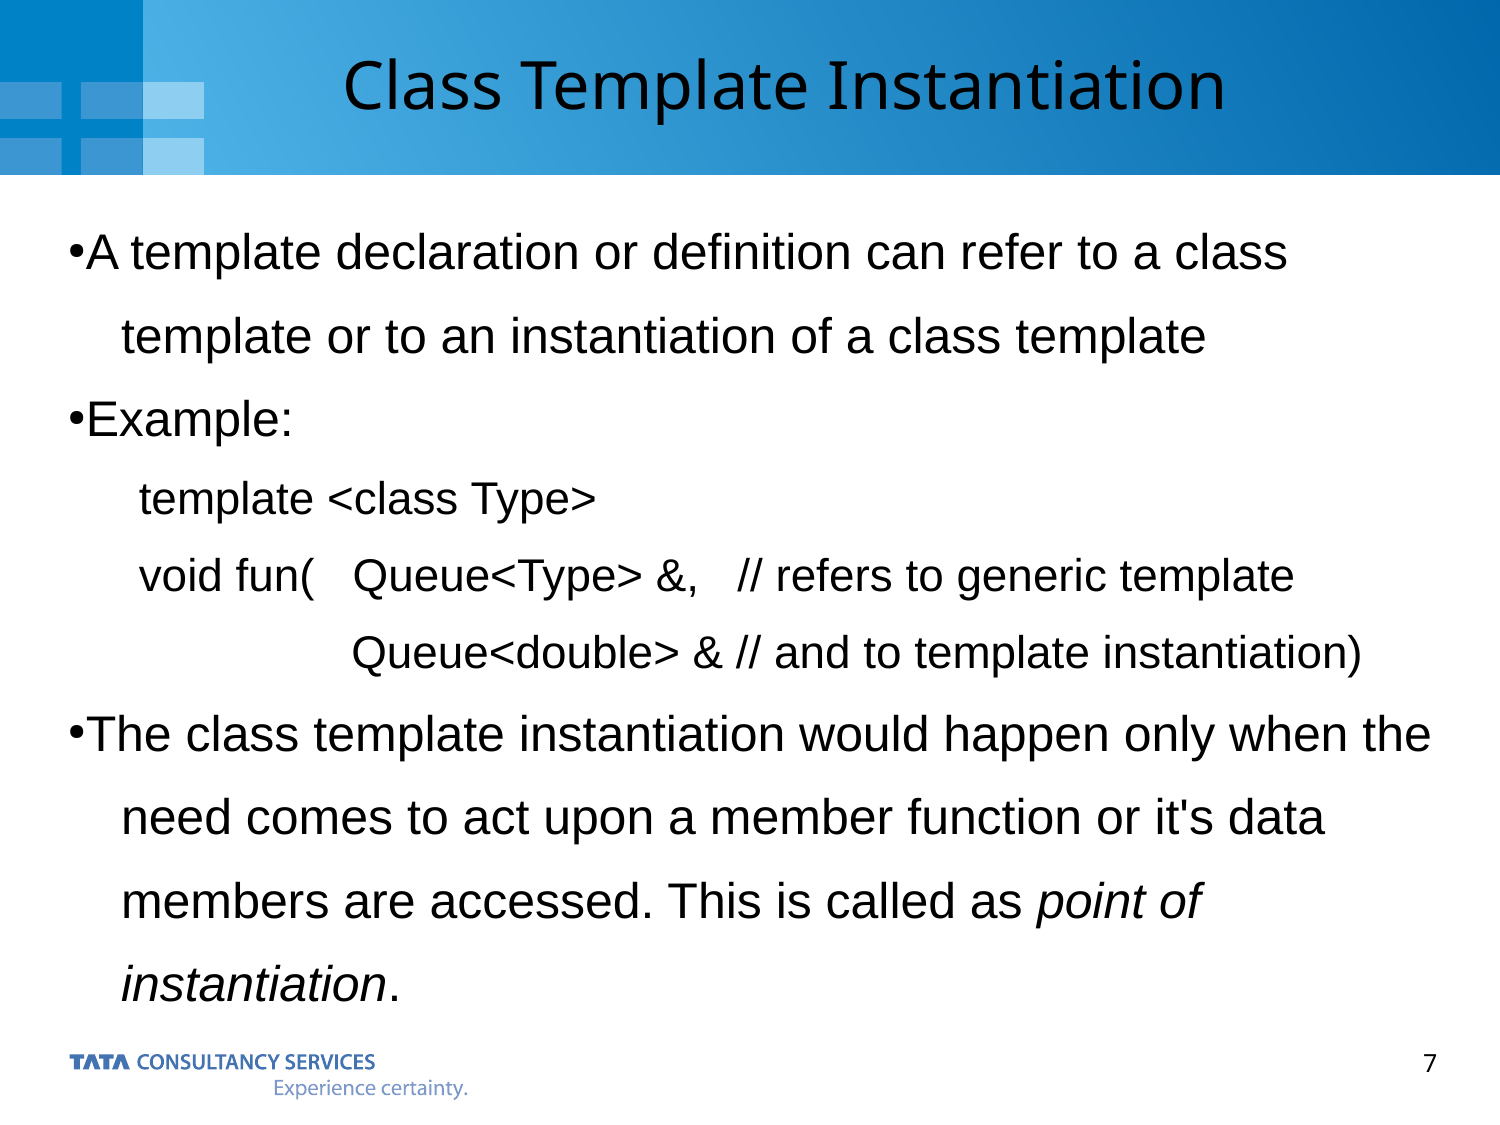

Class Template Instantiation
A template declaration or definition can refer to a class template or to an instantiation of a class template
Example:
template <class Type>
void fun( Queue<Type> &, // refers to generic template
Queue<double> & // and to template instantiation)
The class template instantiation would happen only when the need comes to act upon a member function or it's data members are accessed. This is called as point of instantiation.